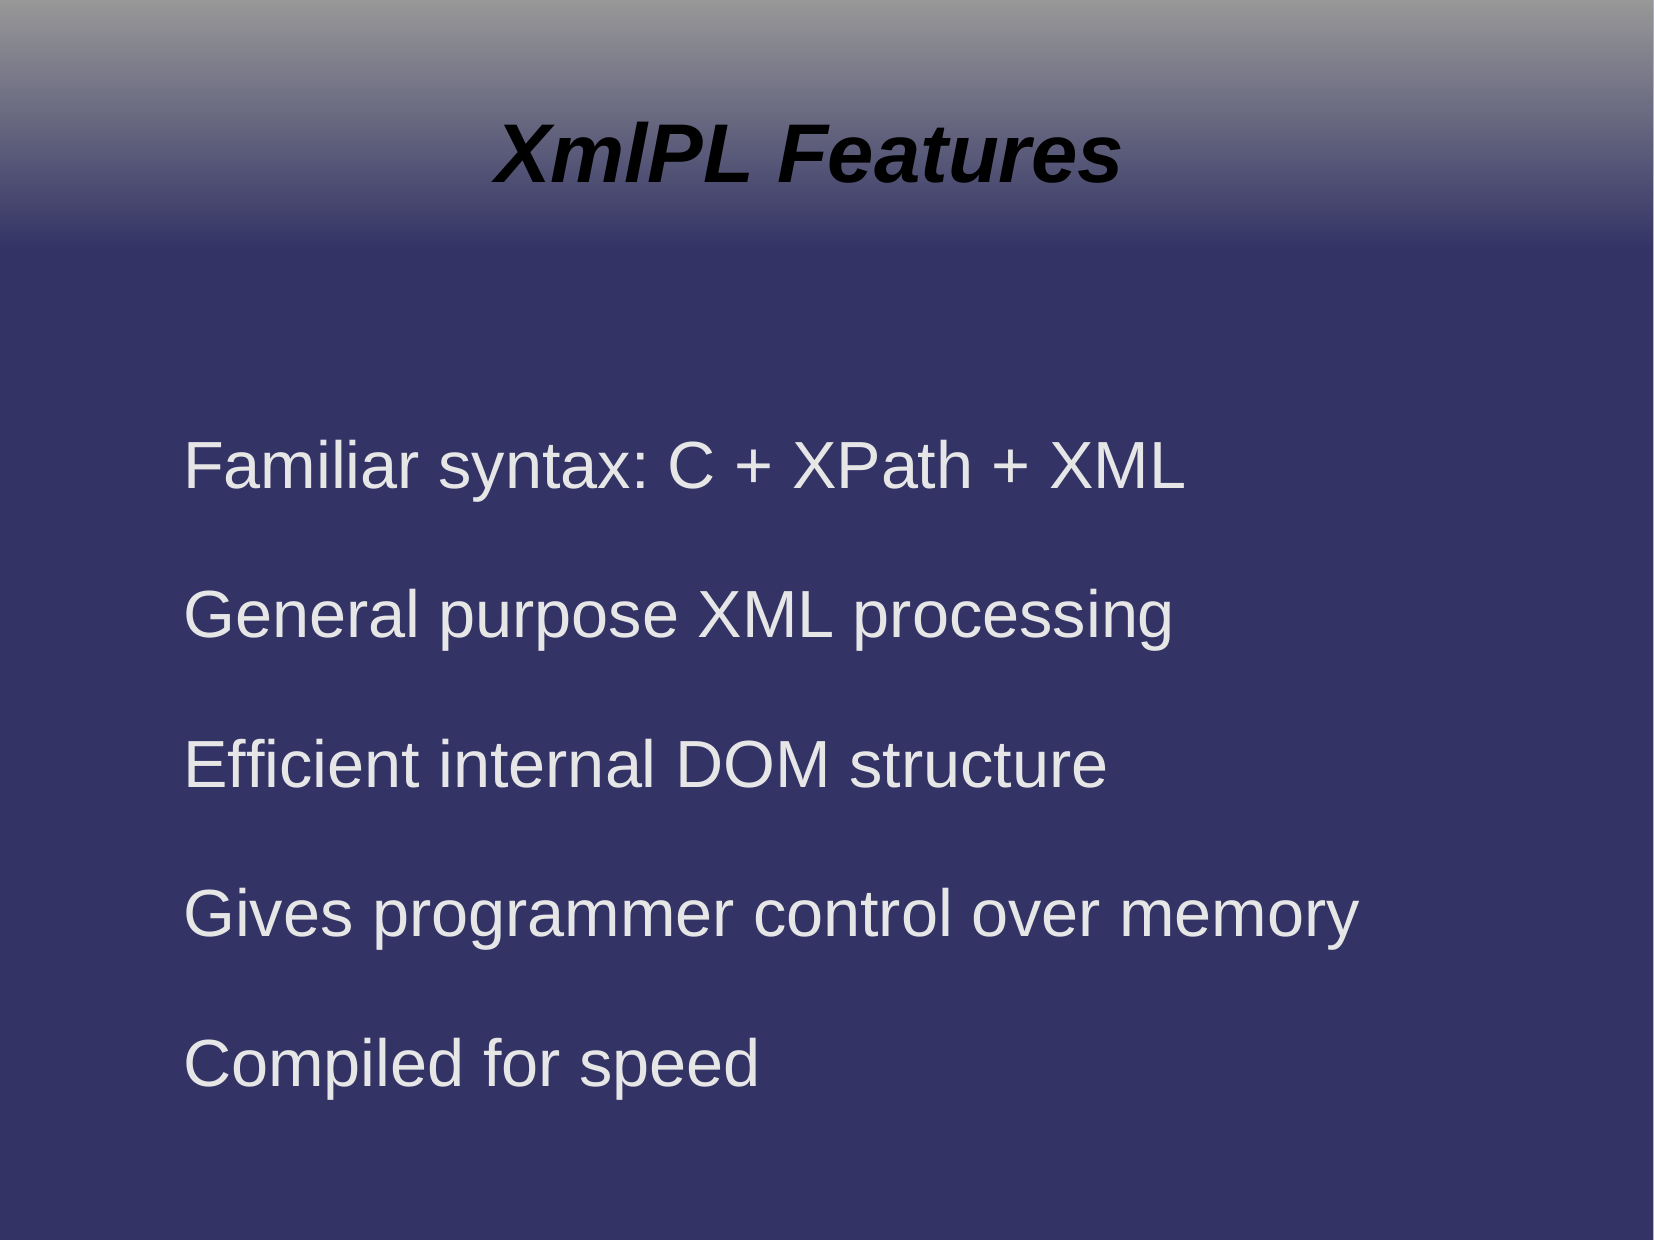

# XmlPL Features
Familiar syntax: C + XPath + XML
General purpose XML processing
Efficient internal DOM structure
Gives programmer control over memory
Compiled for speed